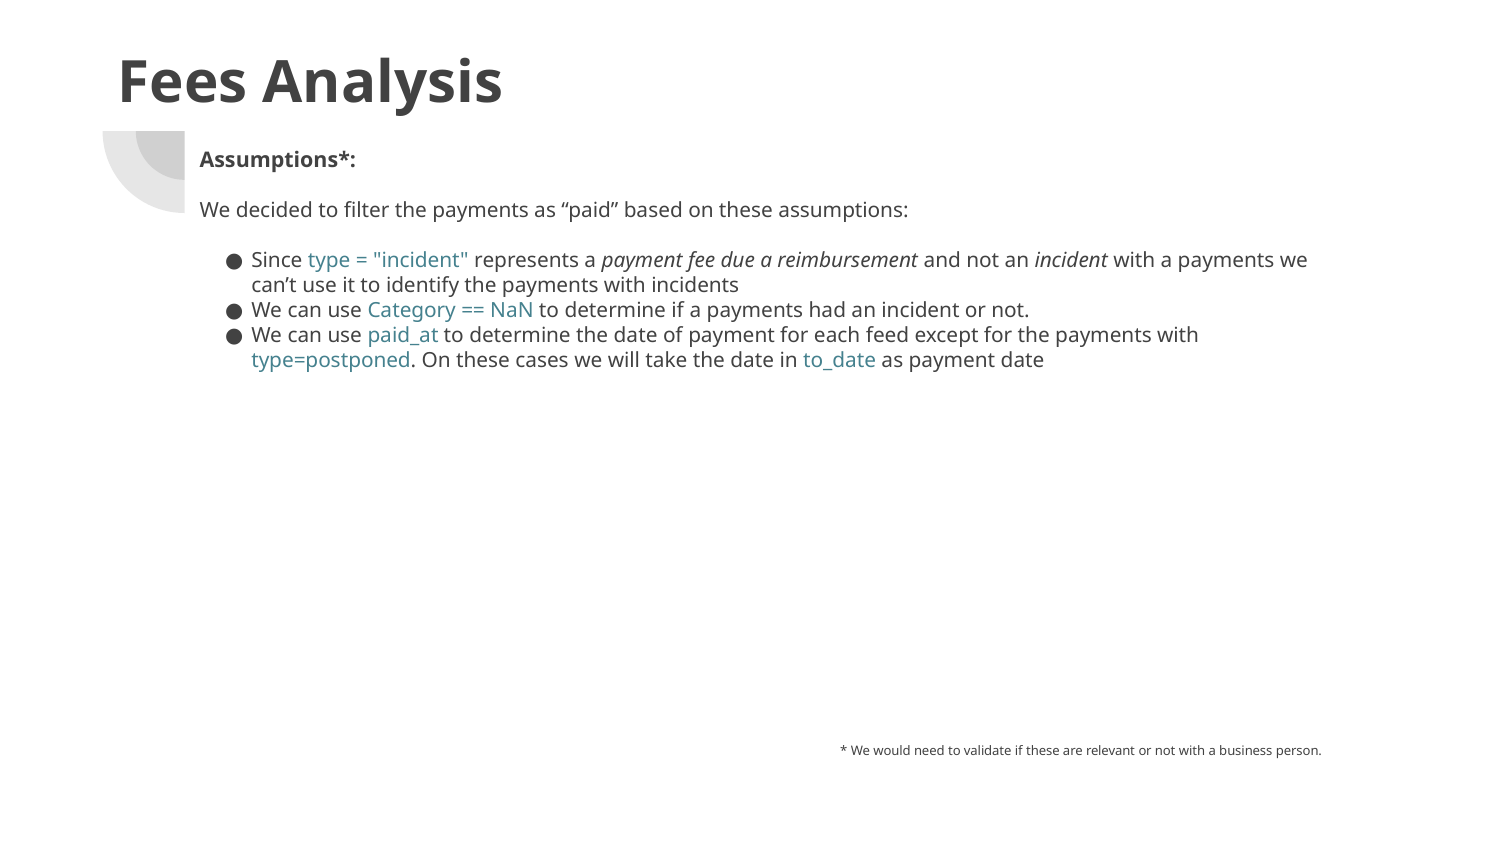

# Fees Analysis
Assumptions*:
We decided to filter the payments as “paid” based on these assumptions:
Since type = "incident" represents a payment fee due a reimbursement and not an incident with a payments we can’t use it to identify the payments with incidents
We can use Category == NaN to determine if a payments had an incident or not.
We can use paid_at to determine the date of payment for each feed except for the payments with type=postponed. On these cases we will take the date in to_date as payment date
* We would need to validate if these are relevant or not with a business person.